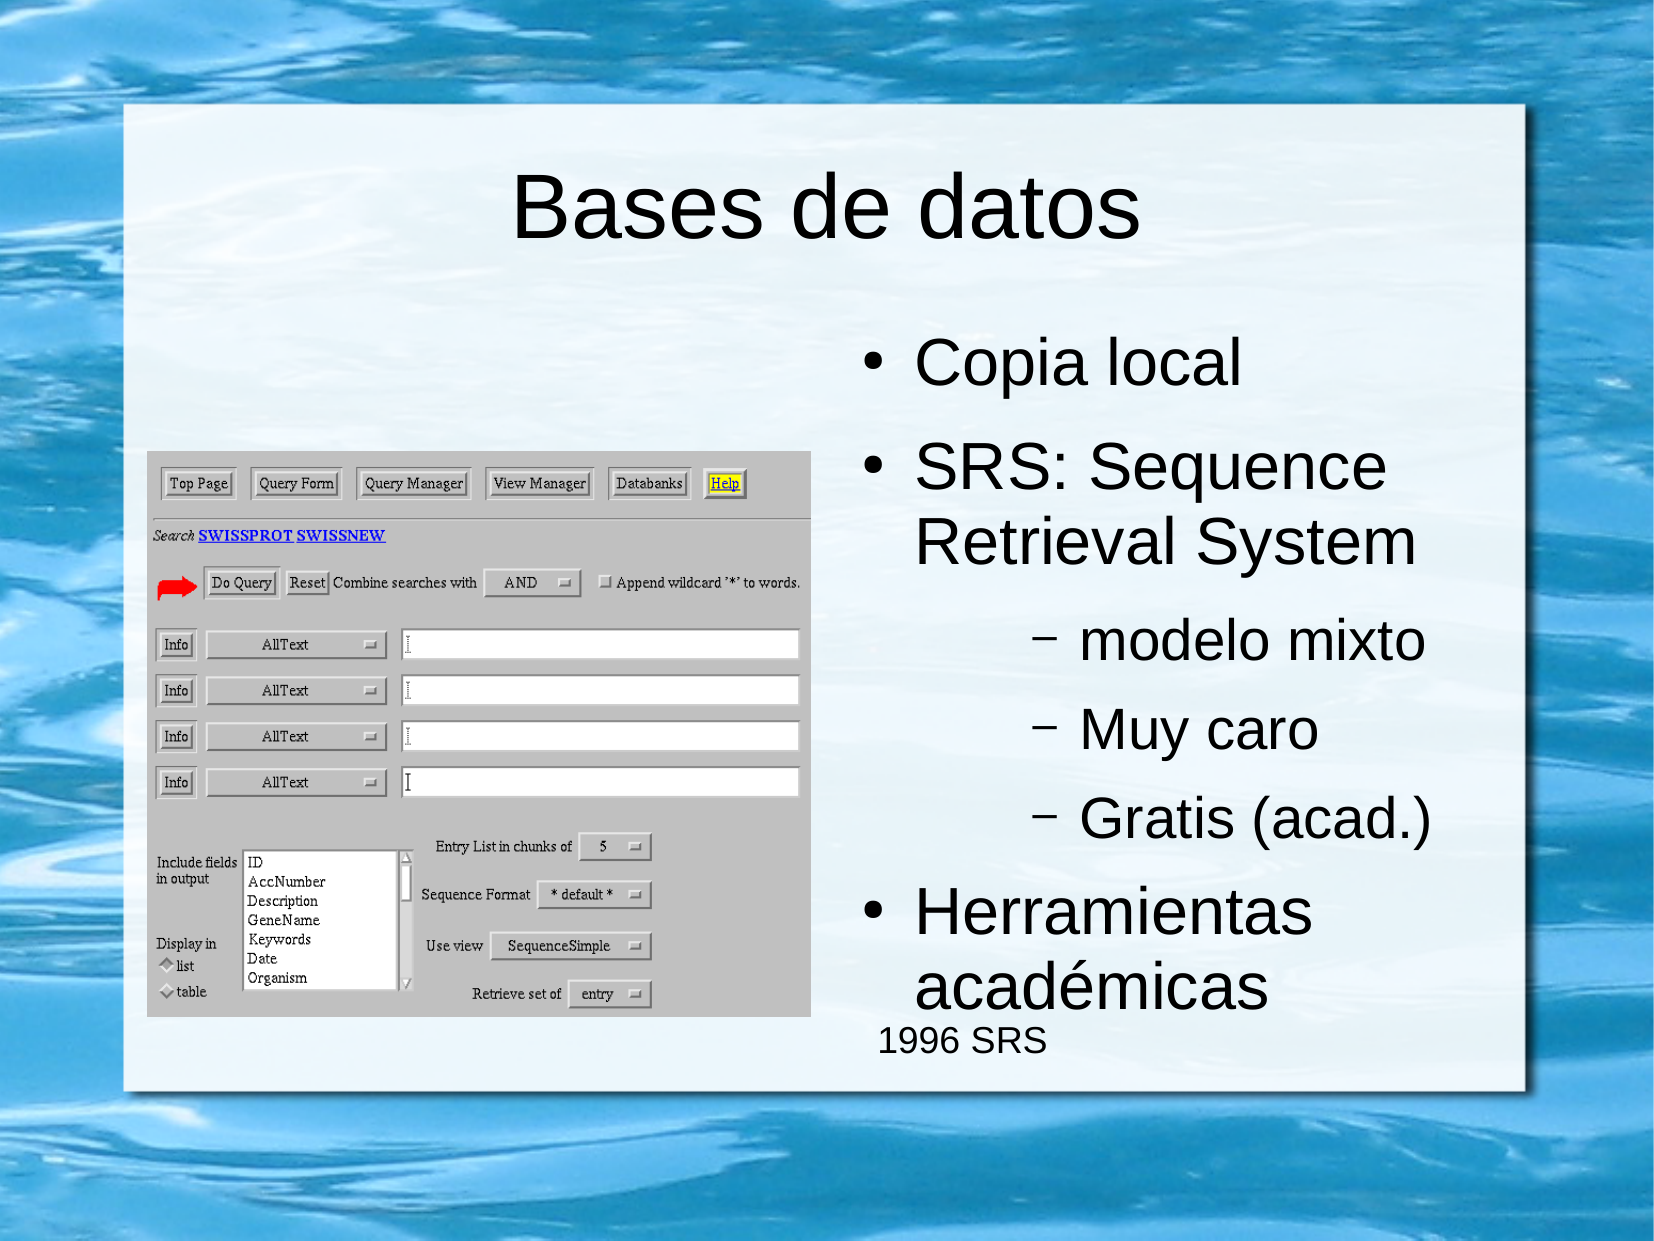

# Bases de datos
Copia local
SRS: Sequence Retrieval System
modelo mixto
Muy caro
Gratis (acad.)
Herramientas académicas
1996 SRS